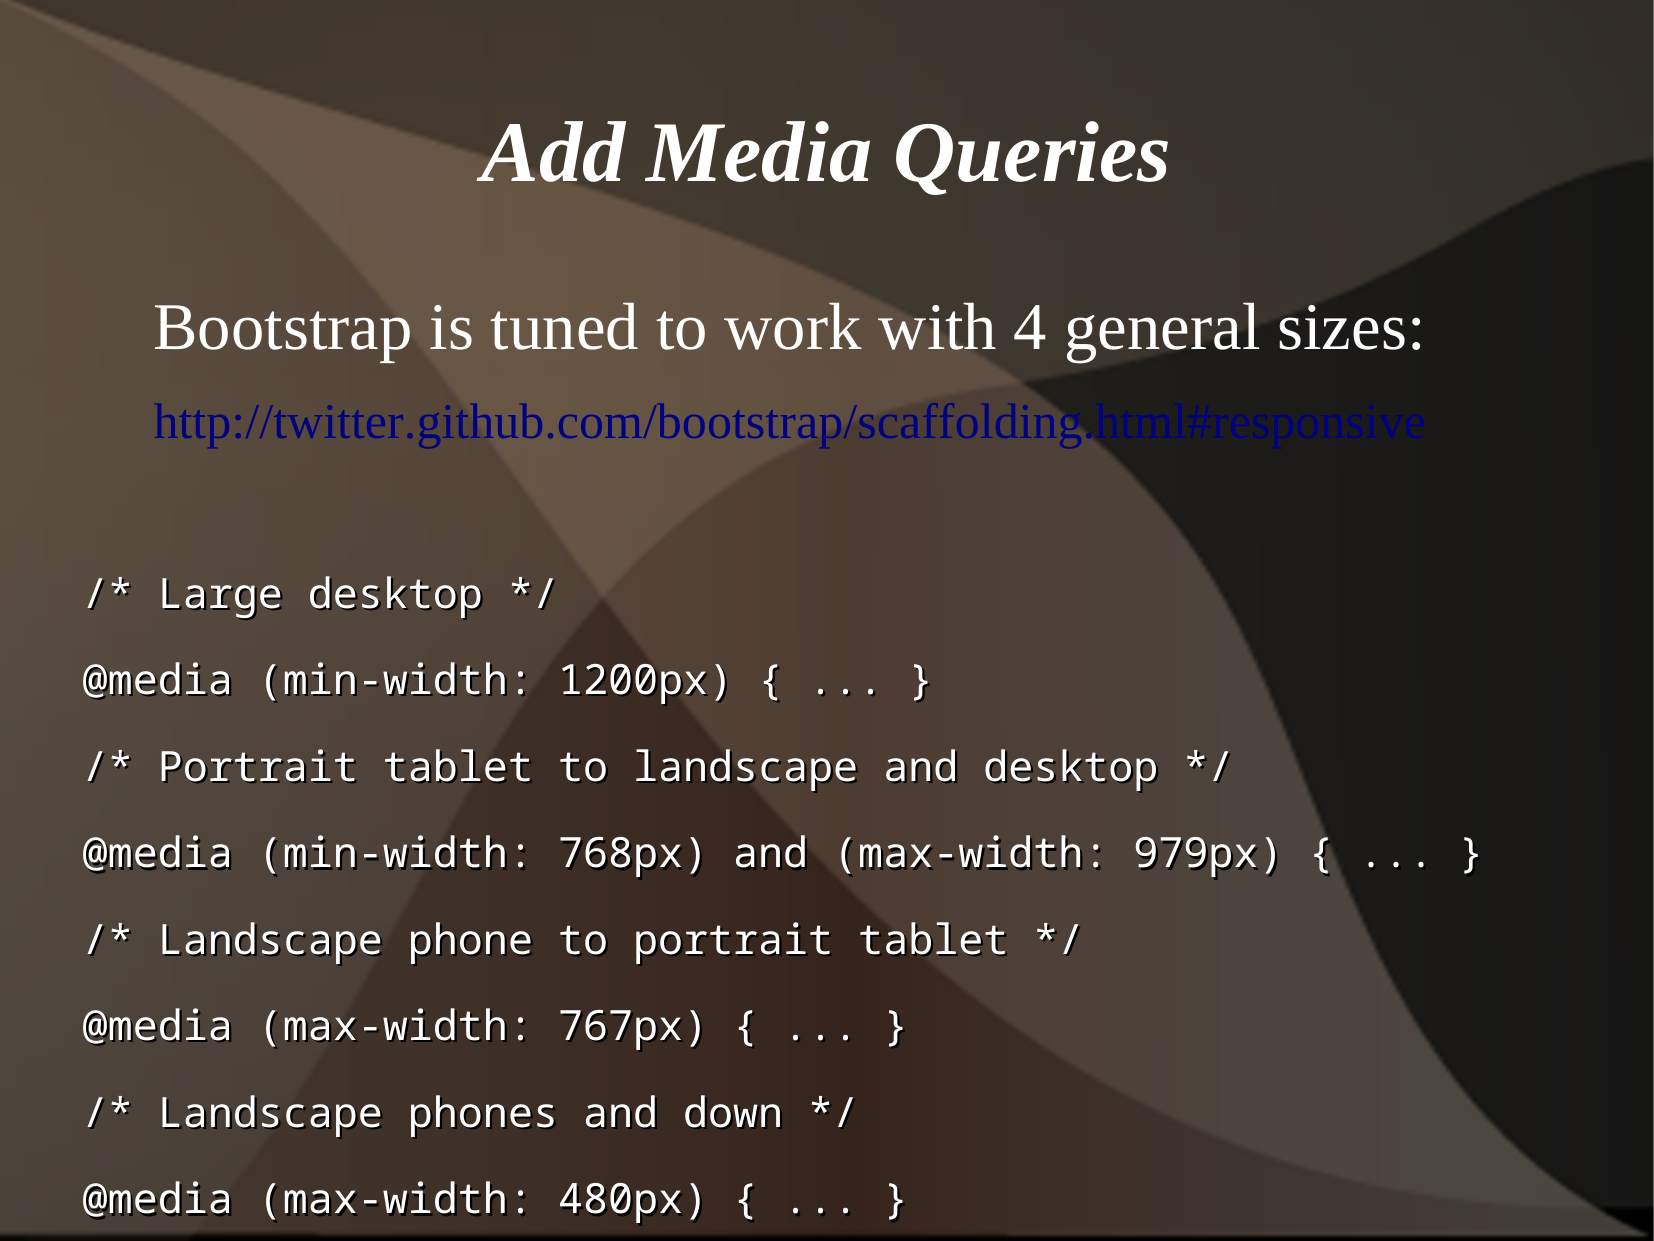

# Add Media Queries
Bootstrap is tuned to work with 4 general sizes:
http://twitter.github.com/bootstrap/scaffolding.html#responsive
/* Large desktop */
@media (min-width: 1200px) { ... }
/* Portrait tablet to landscape and desktop */
@media (min-width: 768px) and (max-width: 979px) { ... }
/* Landscape phone to portrait tablet */
@media (max-width: 767px) { ... }
/* Landscape phones and down */
@media (max-width: 480px) { ... }